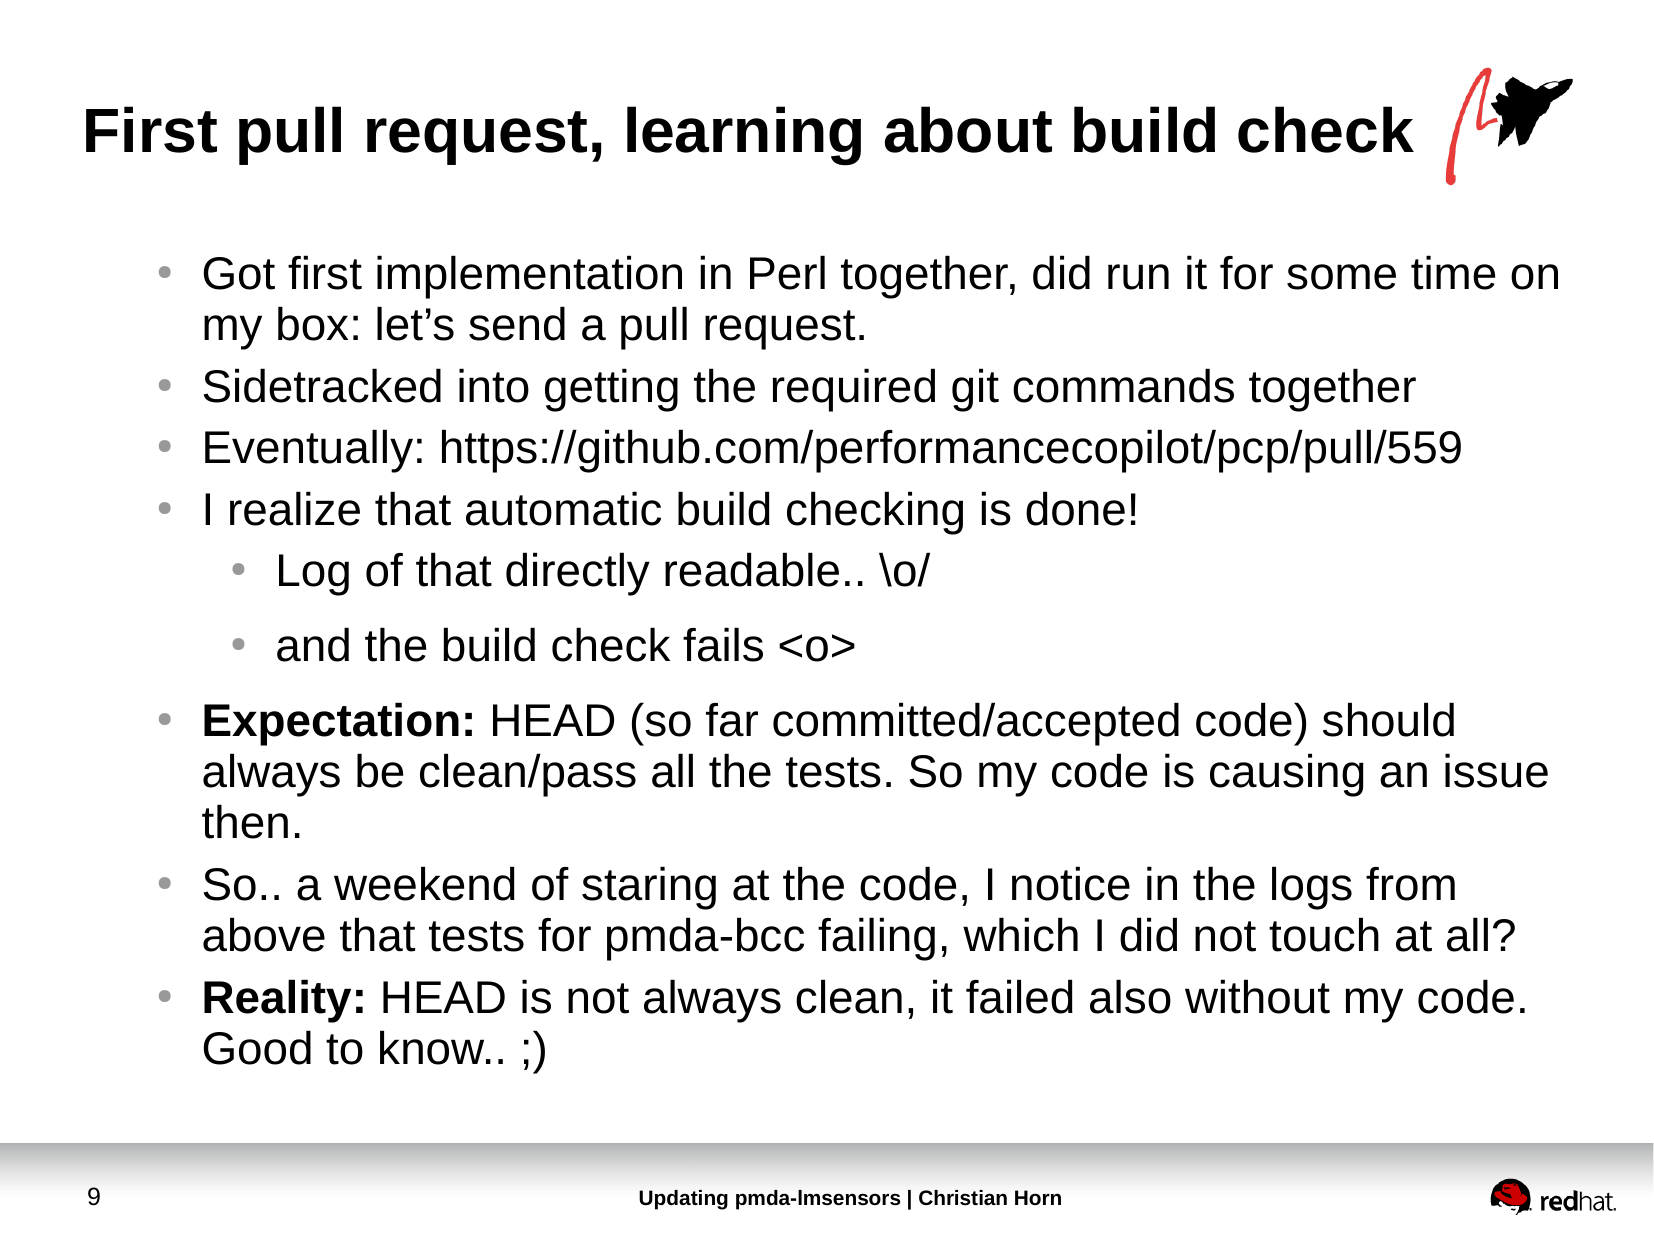

# First pull request, learning about build check
Got first implementation in Perl together, did run it for some time on my box: let’s send a pull request.
Sidetracked into getting the required git commands together
Eventually: https://github.com/performancecopilot/pcp/pull/559
I realize that automatic build checking is done!
Log of that directly readable.. \o/
and the build check fails <o>
Expectation: HEAD (so far committed/accepted code) should always be clean/pass all the tests. So my code is causing an issue then.
So.. a weekend of staring at the code, I notice in the logs from above that tests for pmda-bcc failing, which I did not touch at all?
Reality: HEAD is not always clean, it failed also without my code. Good to know.. ;)